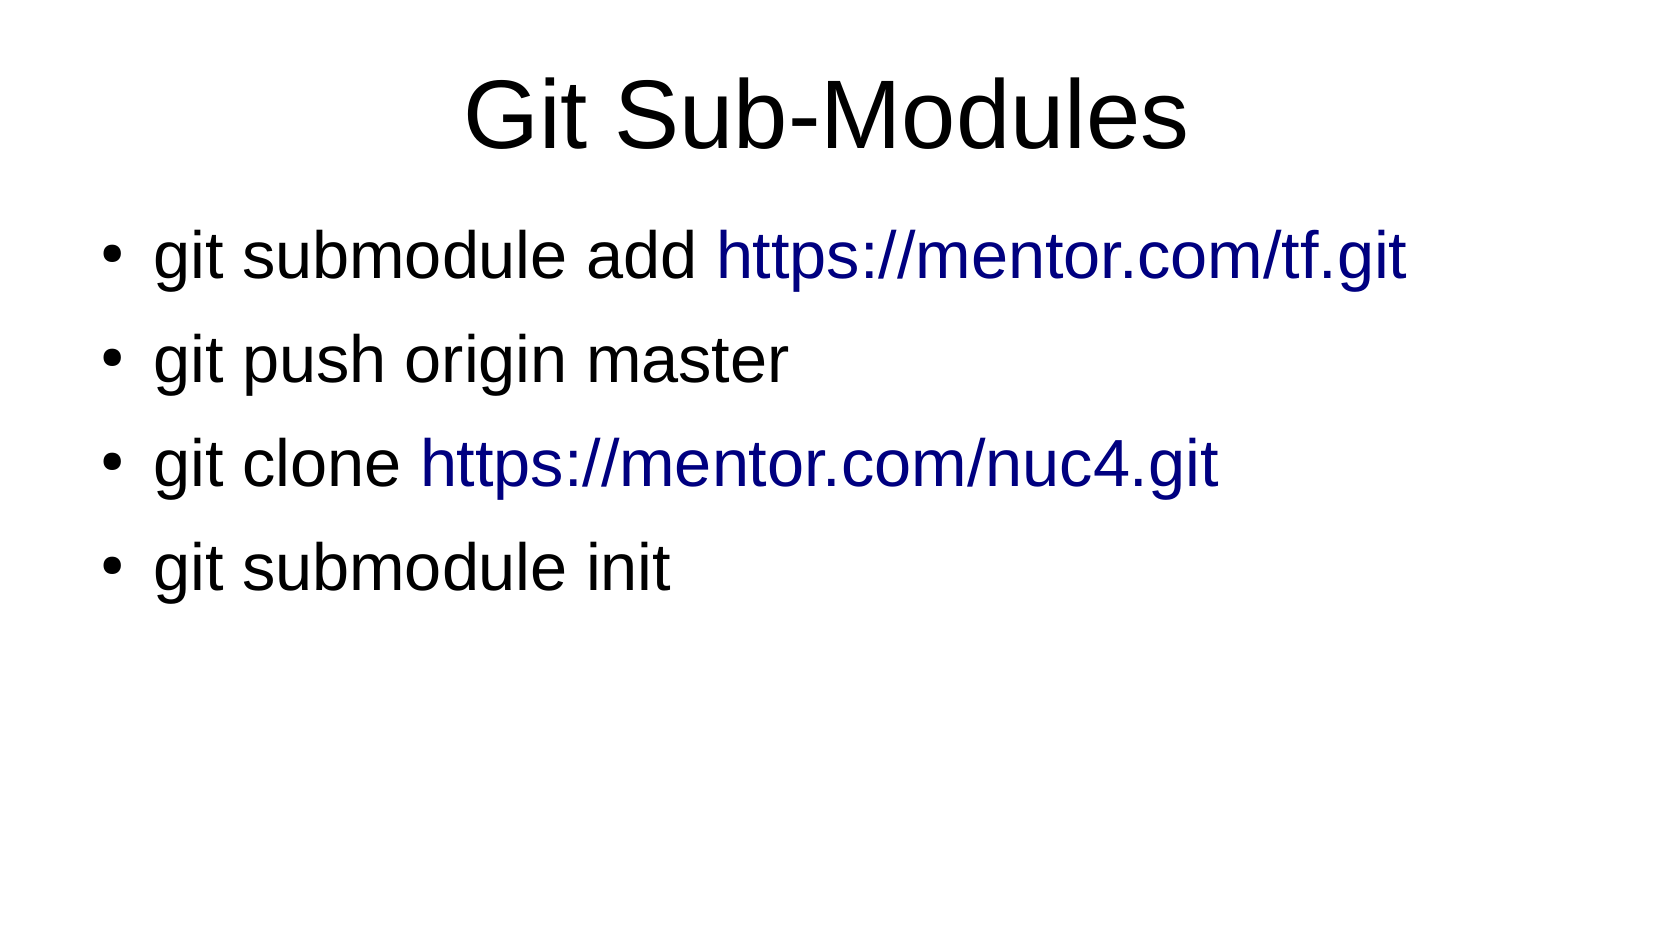

# Git Sub-Modules
git submodule add https://mentor.com/tf.git
git push origin master
git clone https://mentor.com/nuc4.git
git submodule init